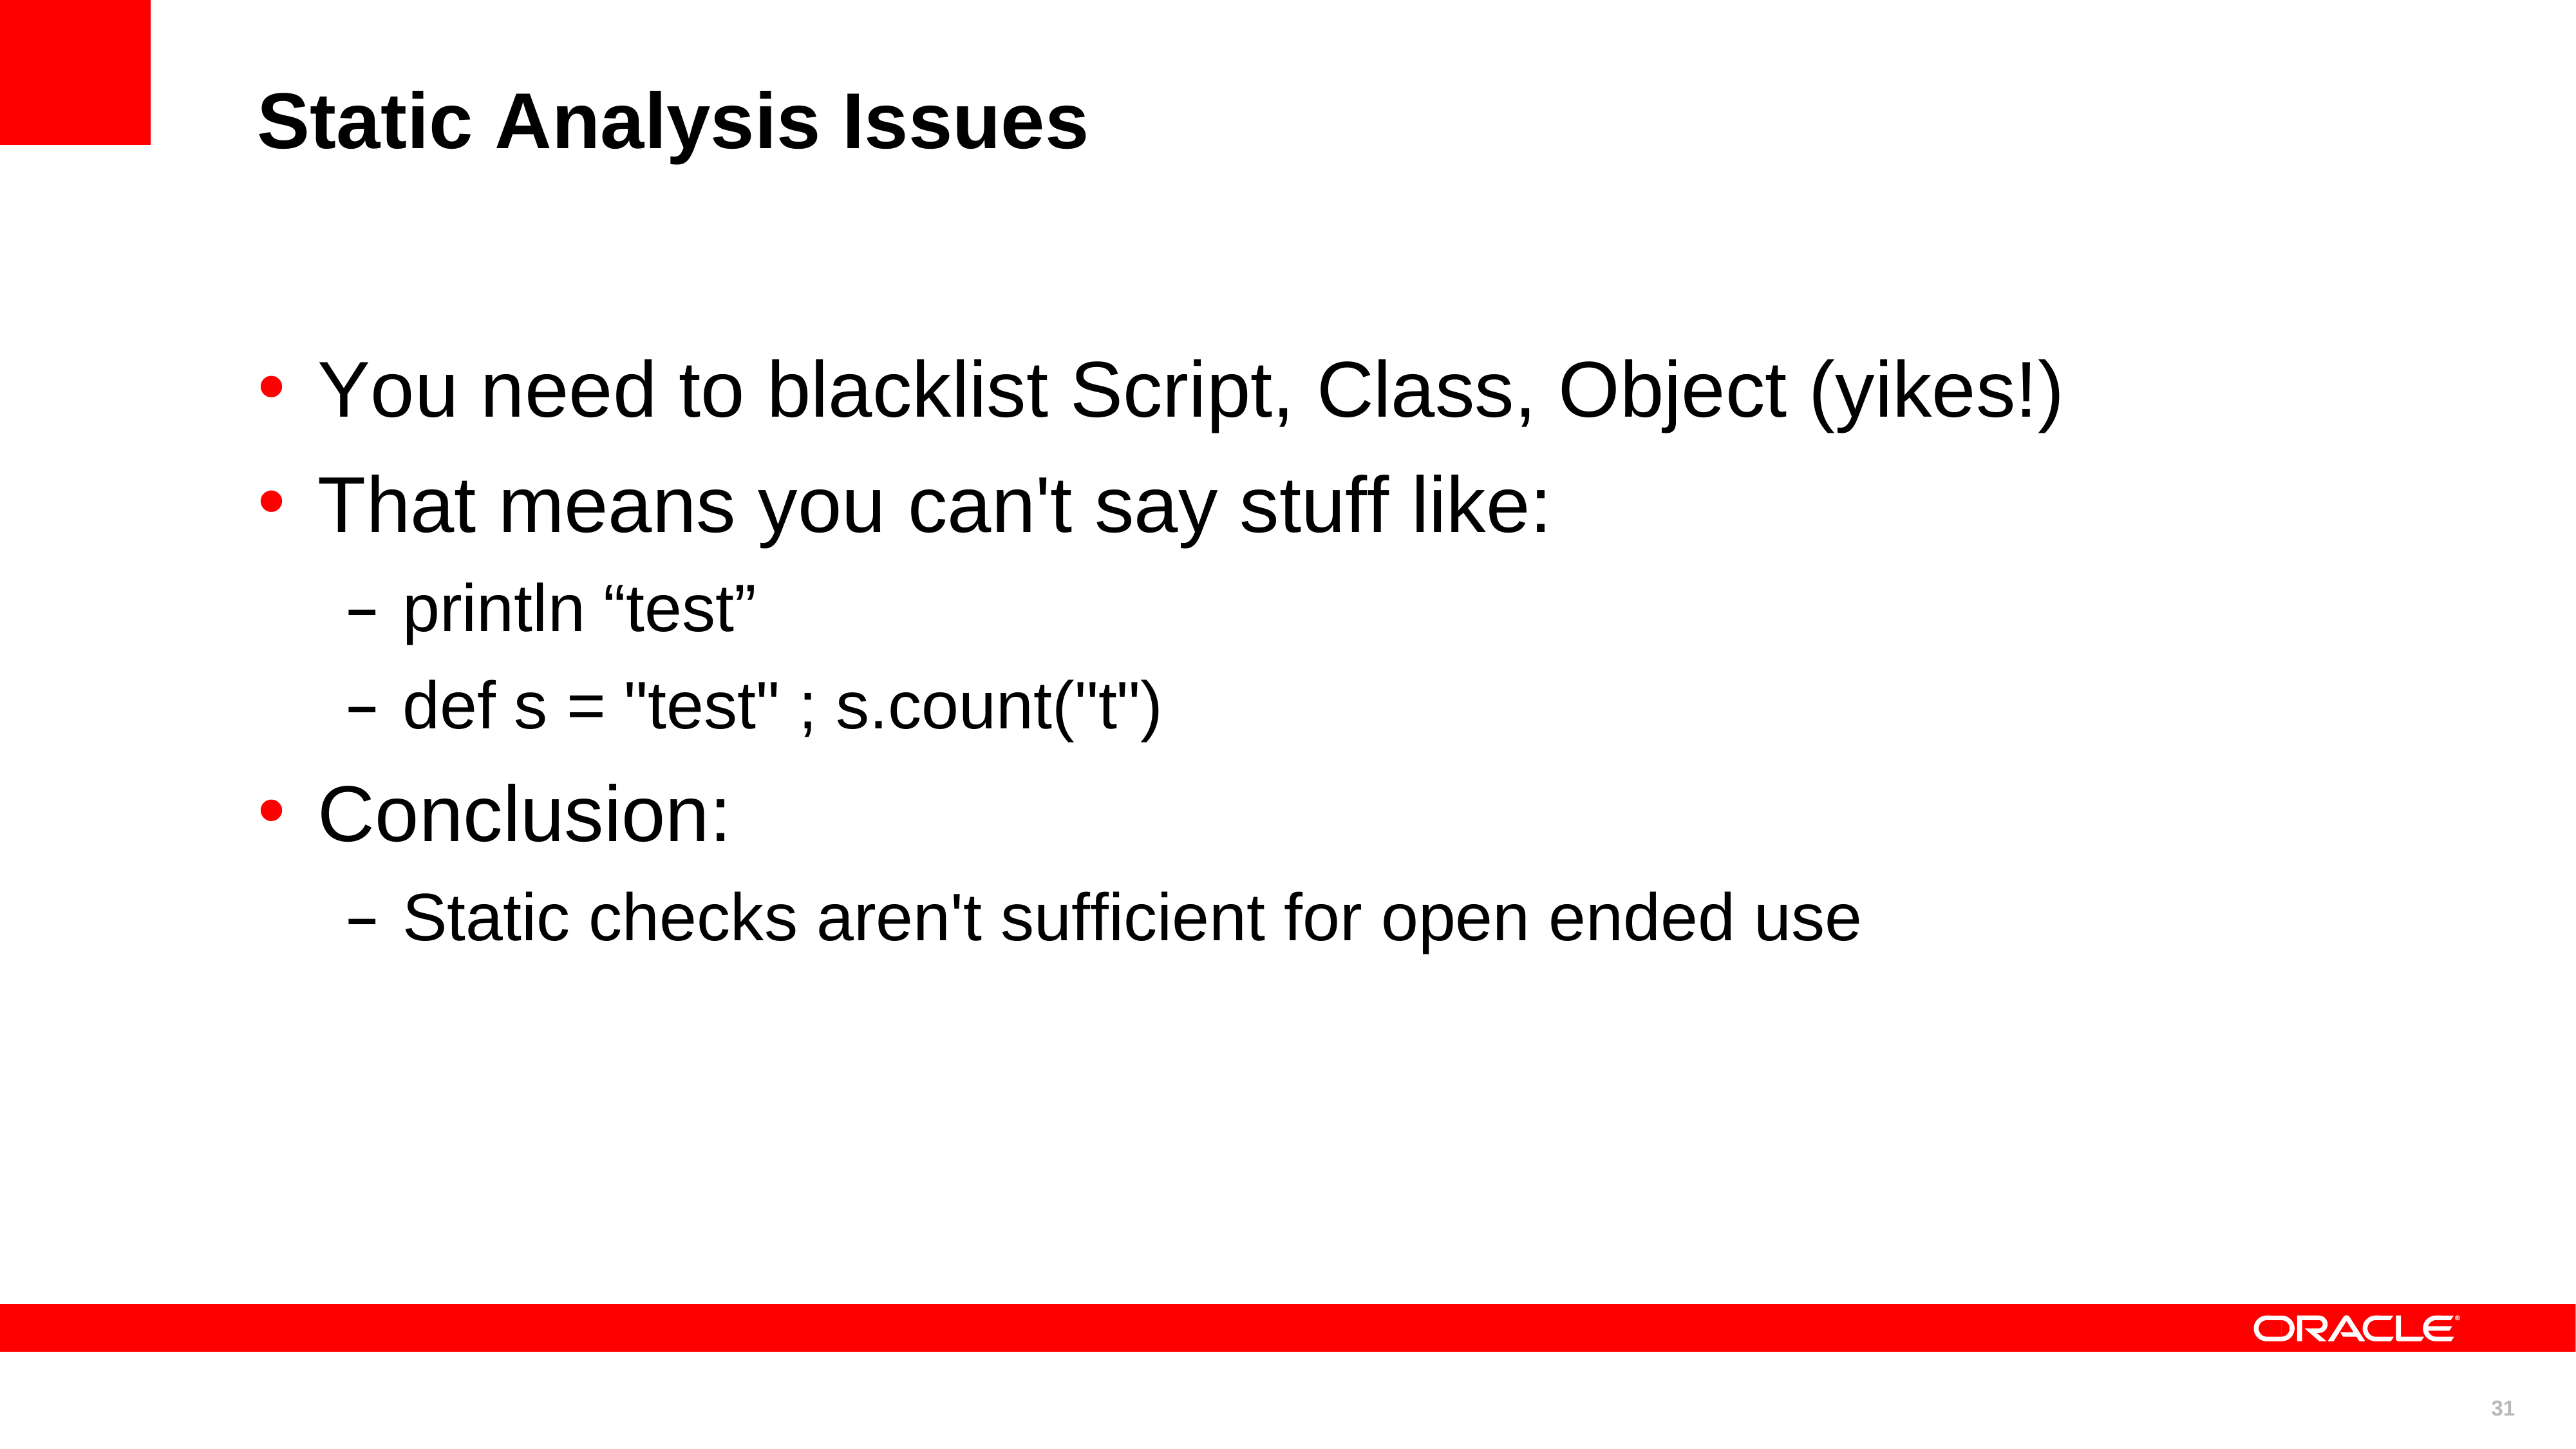

# Static Analysis Issues
You need to blacklist Script, Class, Object (yikes!)
That means you can't say stuff like:
println “test”
def s = "test" ; s.count("t")
Conclusion:
Static checks aren't sufficient for open ended use